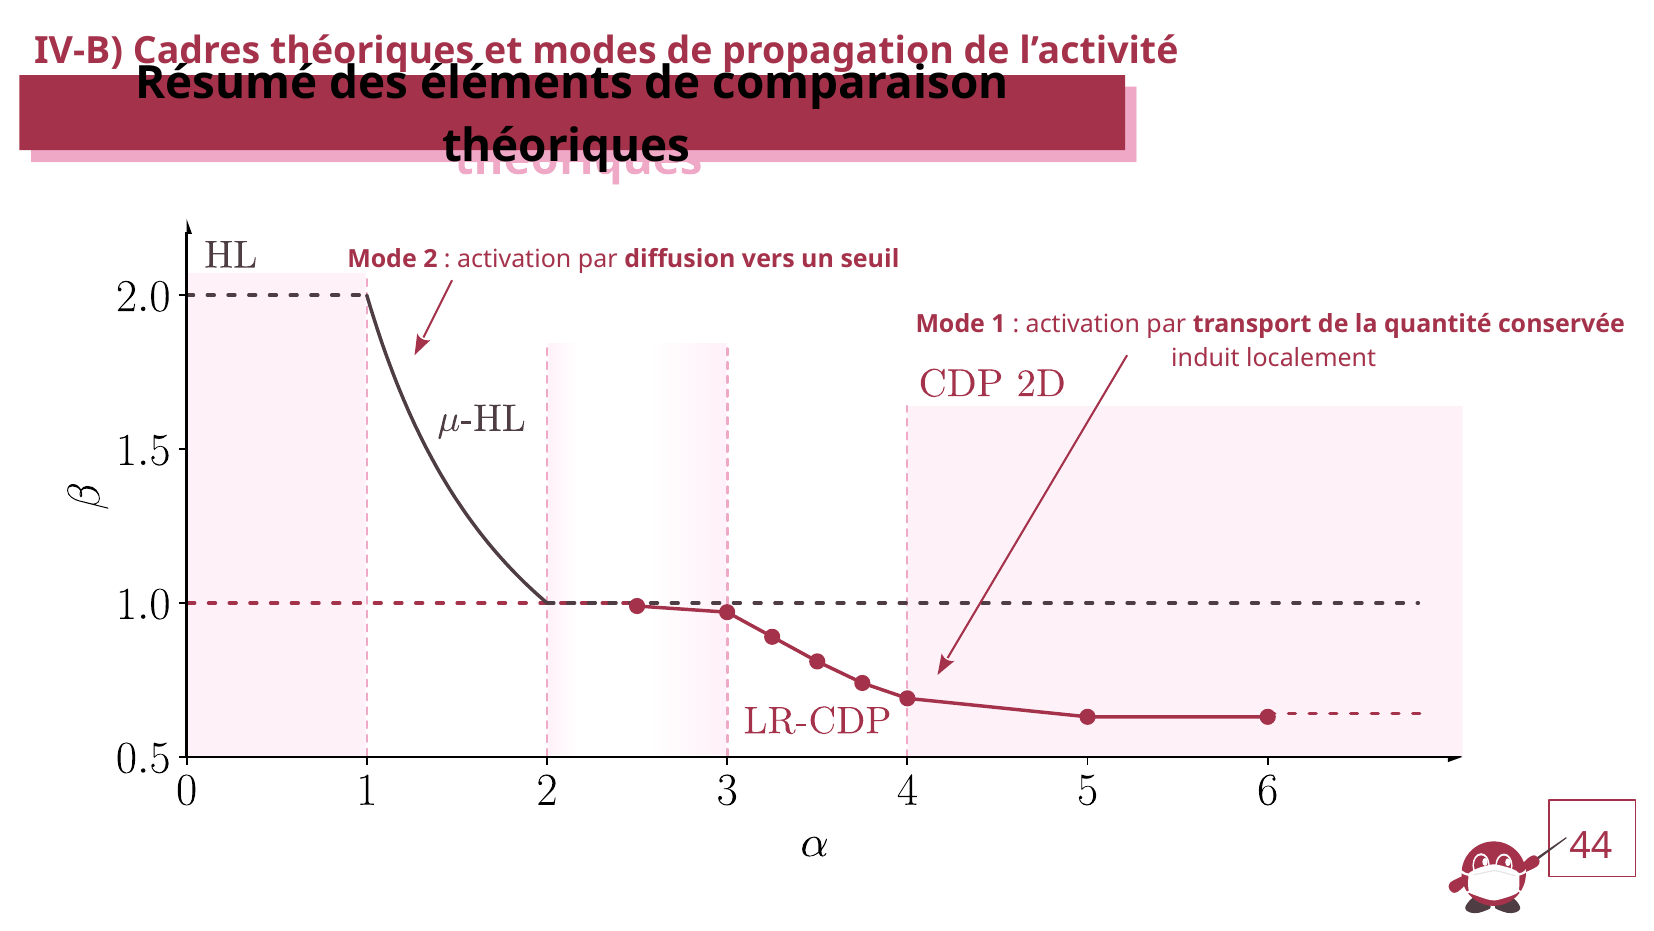

IV-B) Cadres théoriques et modes de propagation de l’activité
Résumé des éléments de comparaison théoriques
Mode 2 : activation par diffusion vers un seuil
Mode 1 : activation par transport de la quantité conservée
induit localement